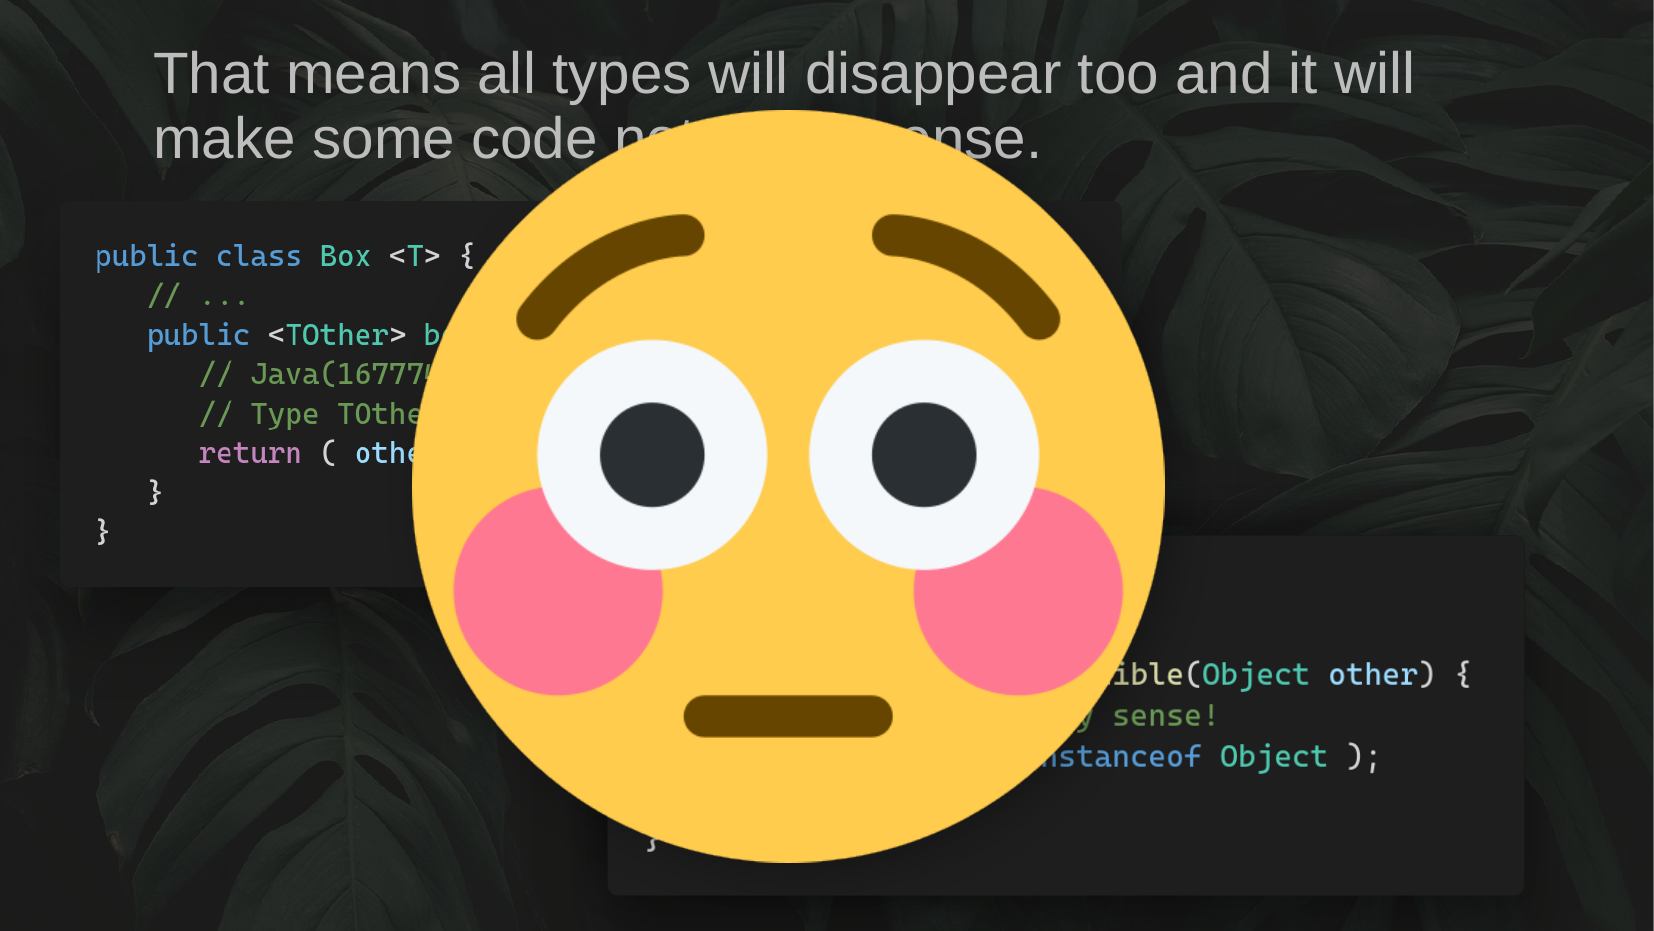

# That means all types will disappear too and it will make some code not make sense.